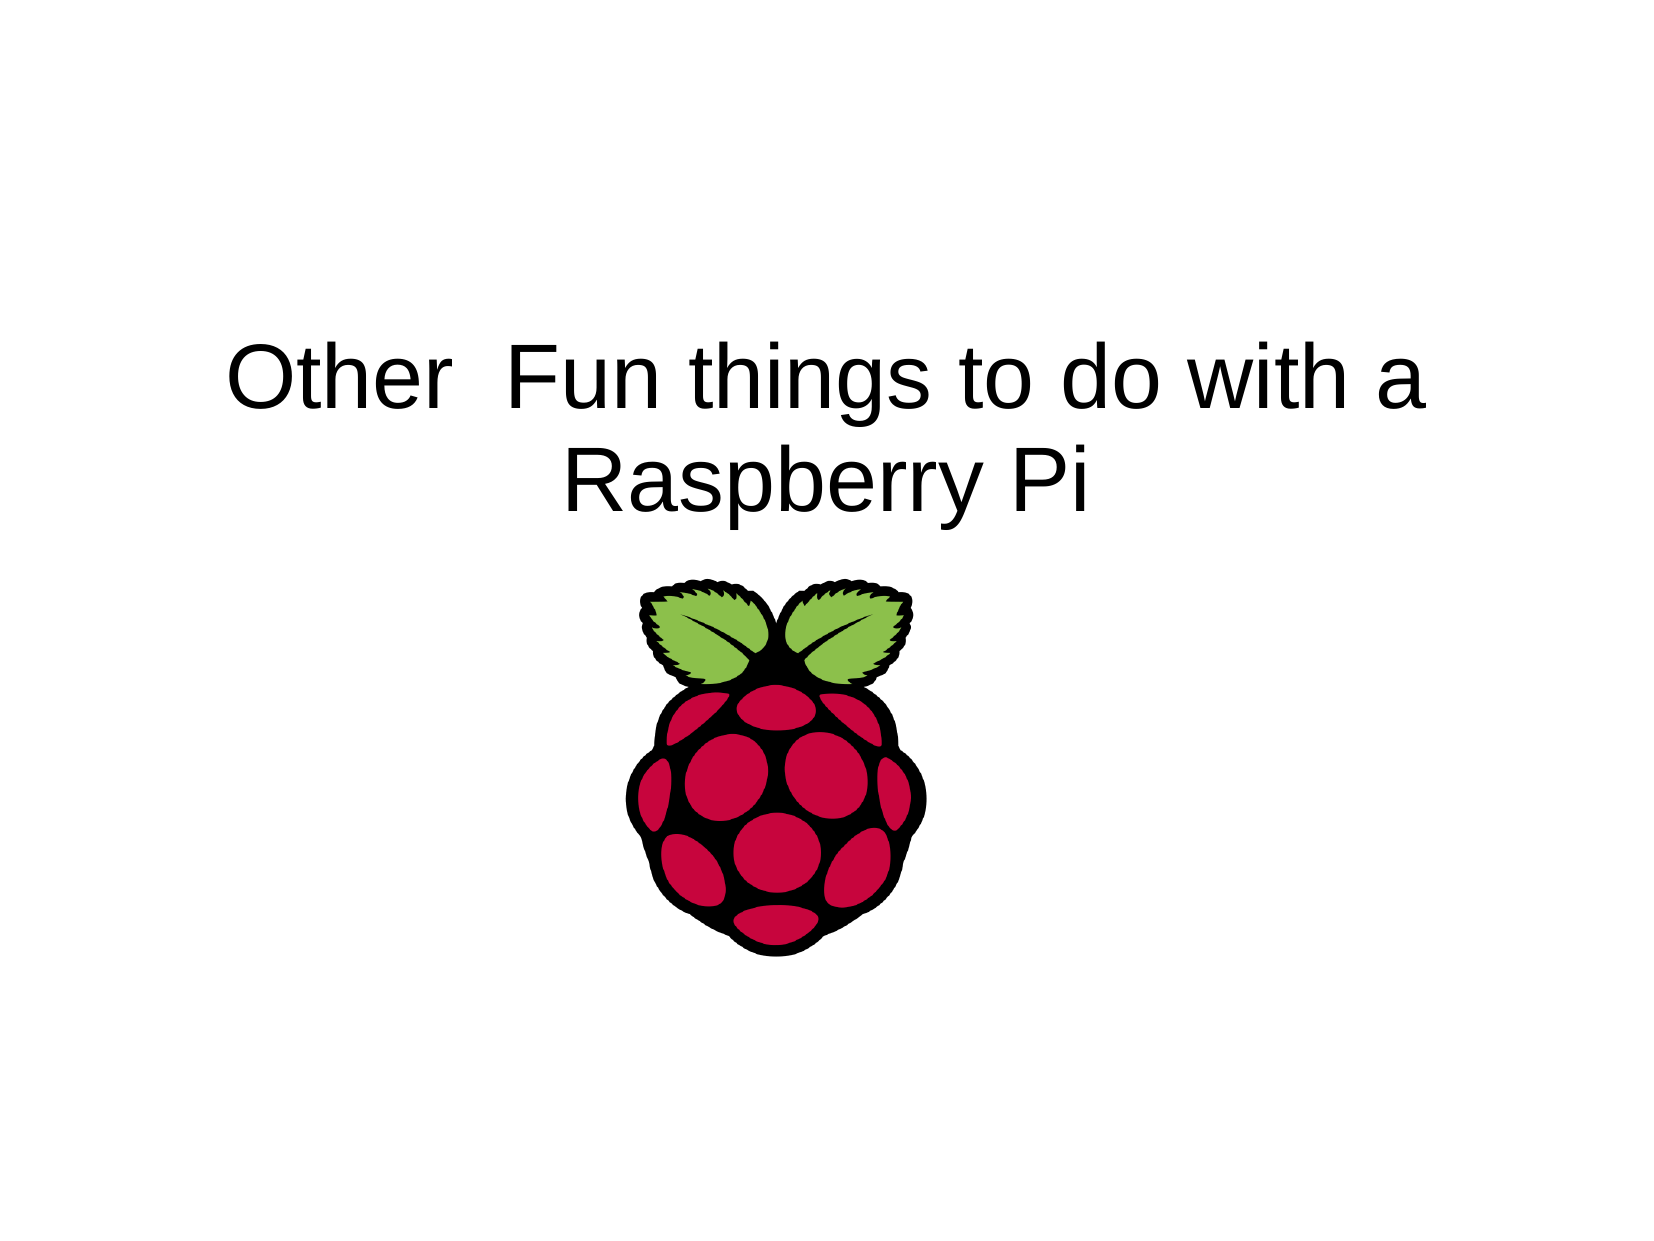

# Other Fun things to do with a Raspberry Pi